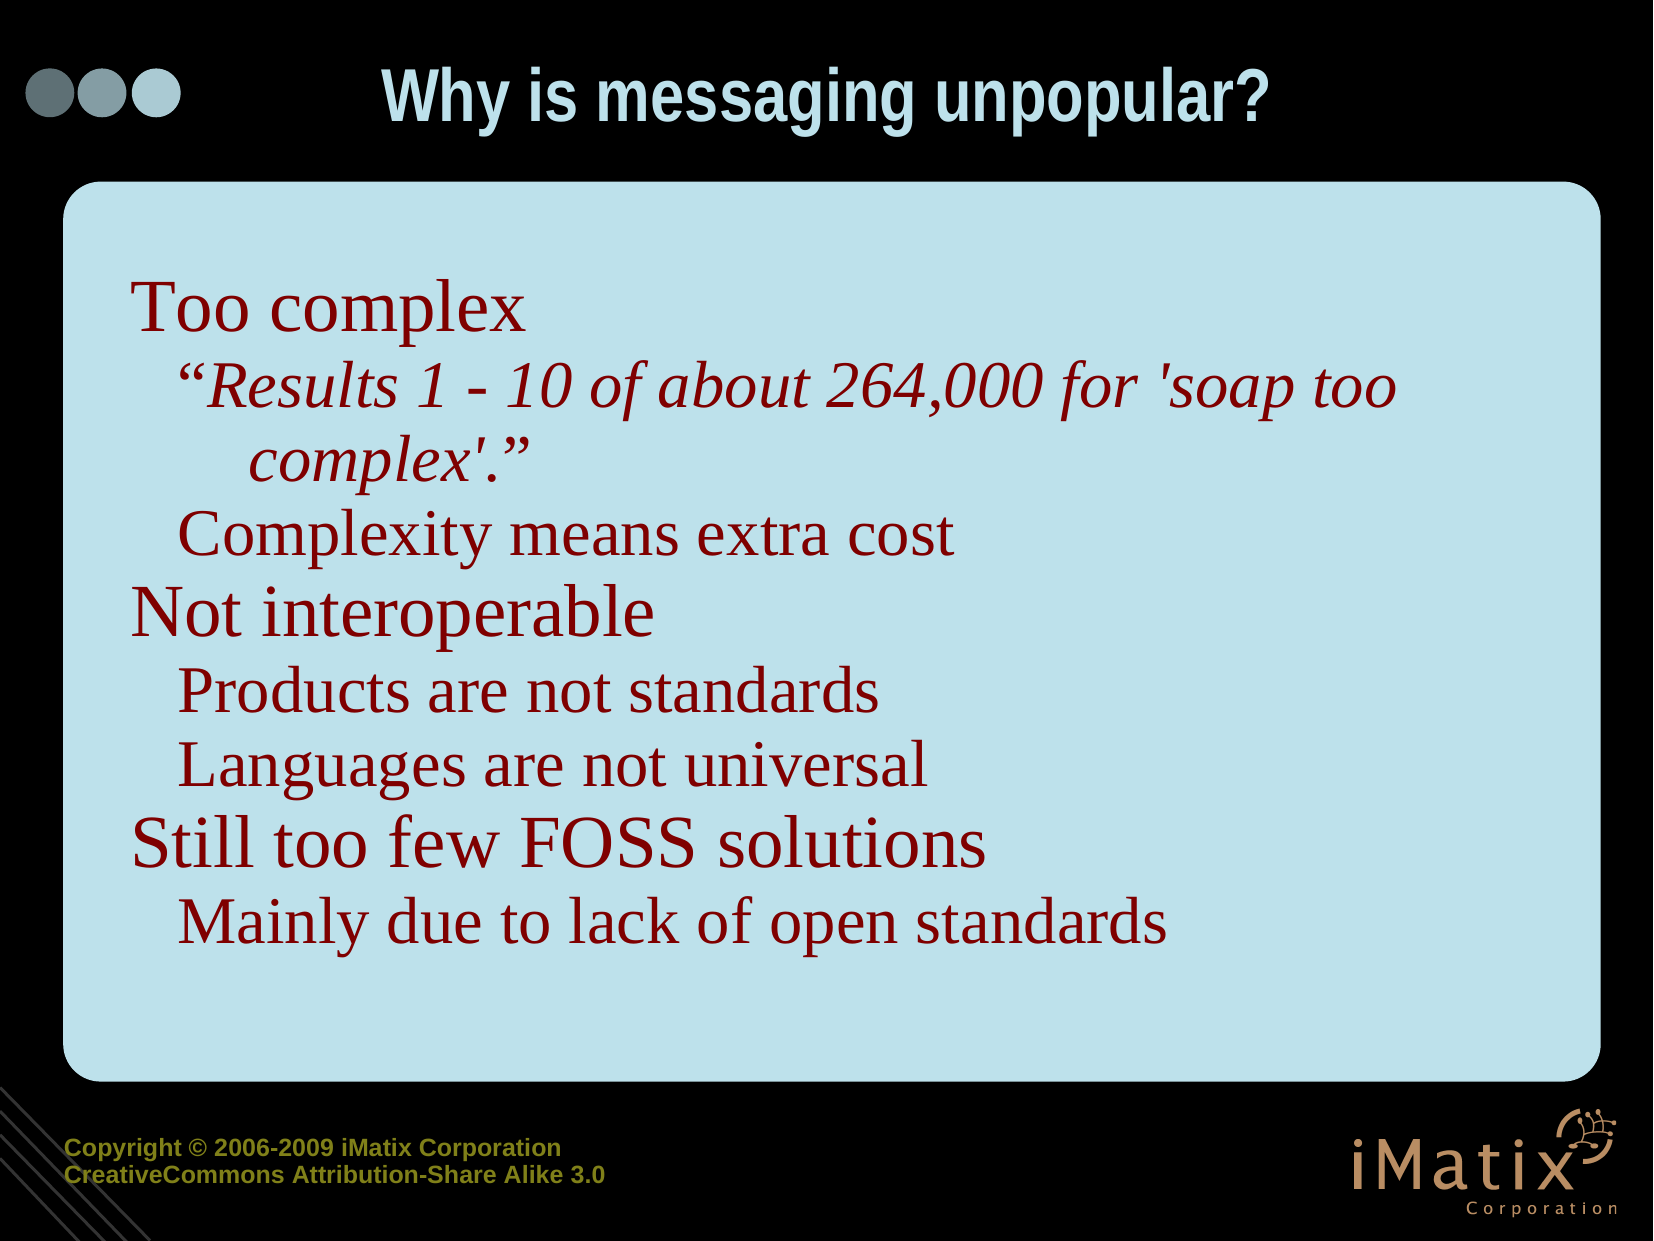

# Why is messaging unpopular?
Too complex
“Results 1 - 10 of about 264,000 for 'soap too complex'.”
Complexity means extra cost
Not interoperable
Products are not standards
Languages are not universal
Still too few FOSS solutions
Mainly due to lack of open standards